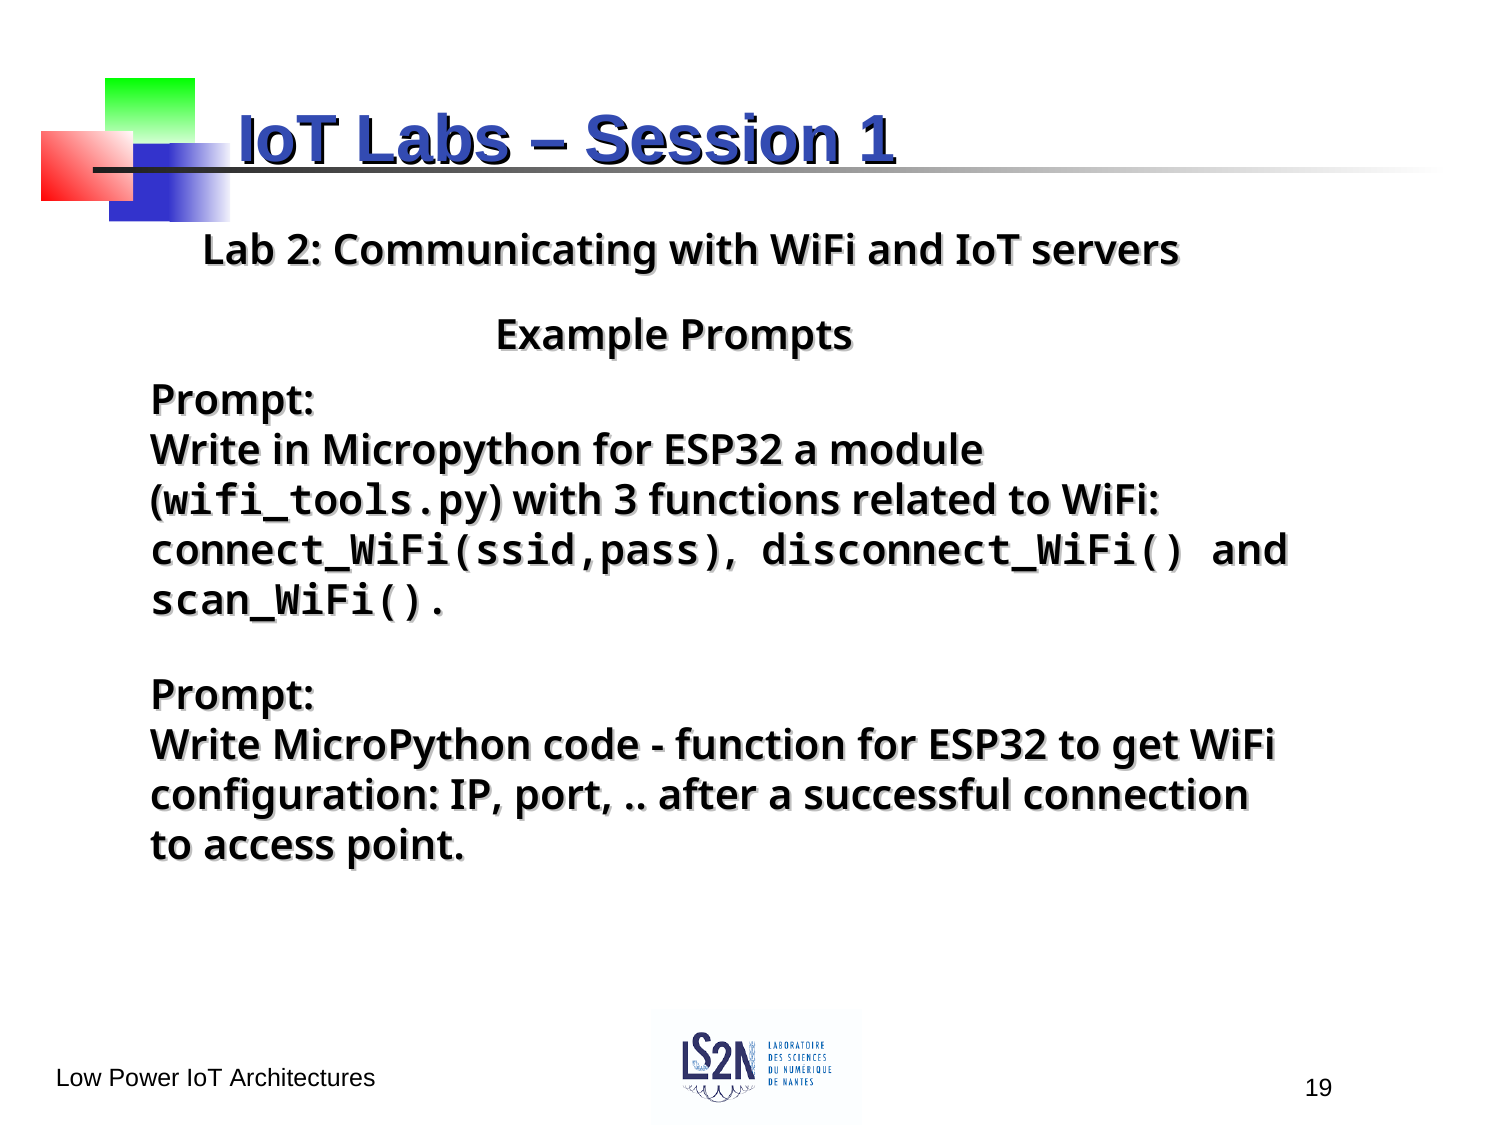

# IoT Labs – Session 1
Lab 2: Communicating with WiFi and IoT servers
Example Prompts
Prompt:
Write in Micropython for ESP32 a module (wifi_tools.py) with 3 functions related to WiFi: connect_WiFi(ssid,pass), disconnect_WiFi() and scan_WiFi().
Prompt:
Write MicroPython code - function for ESP32 to get WiFi configuration: IP, port, .. after a successful connection to access point.
19